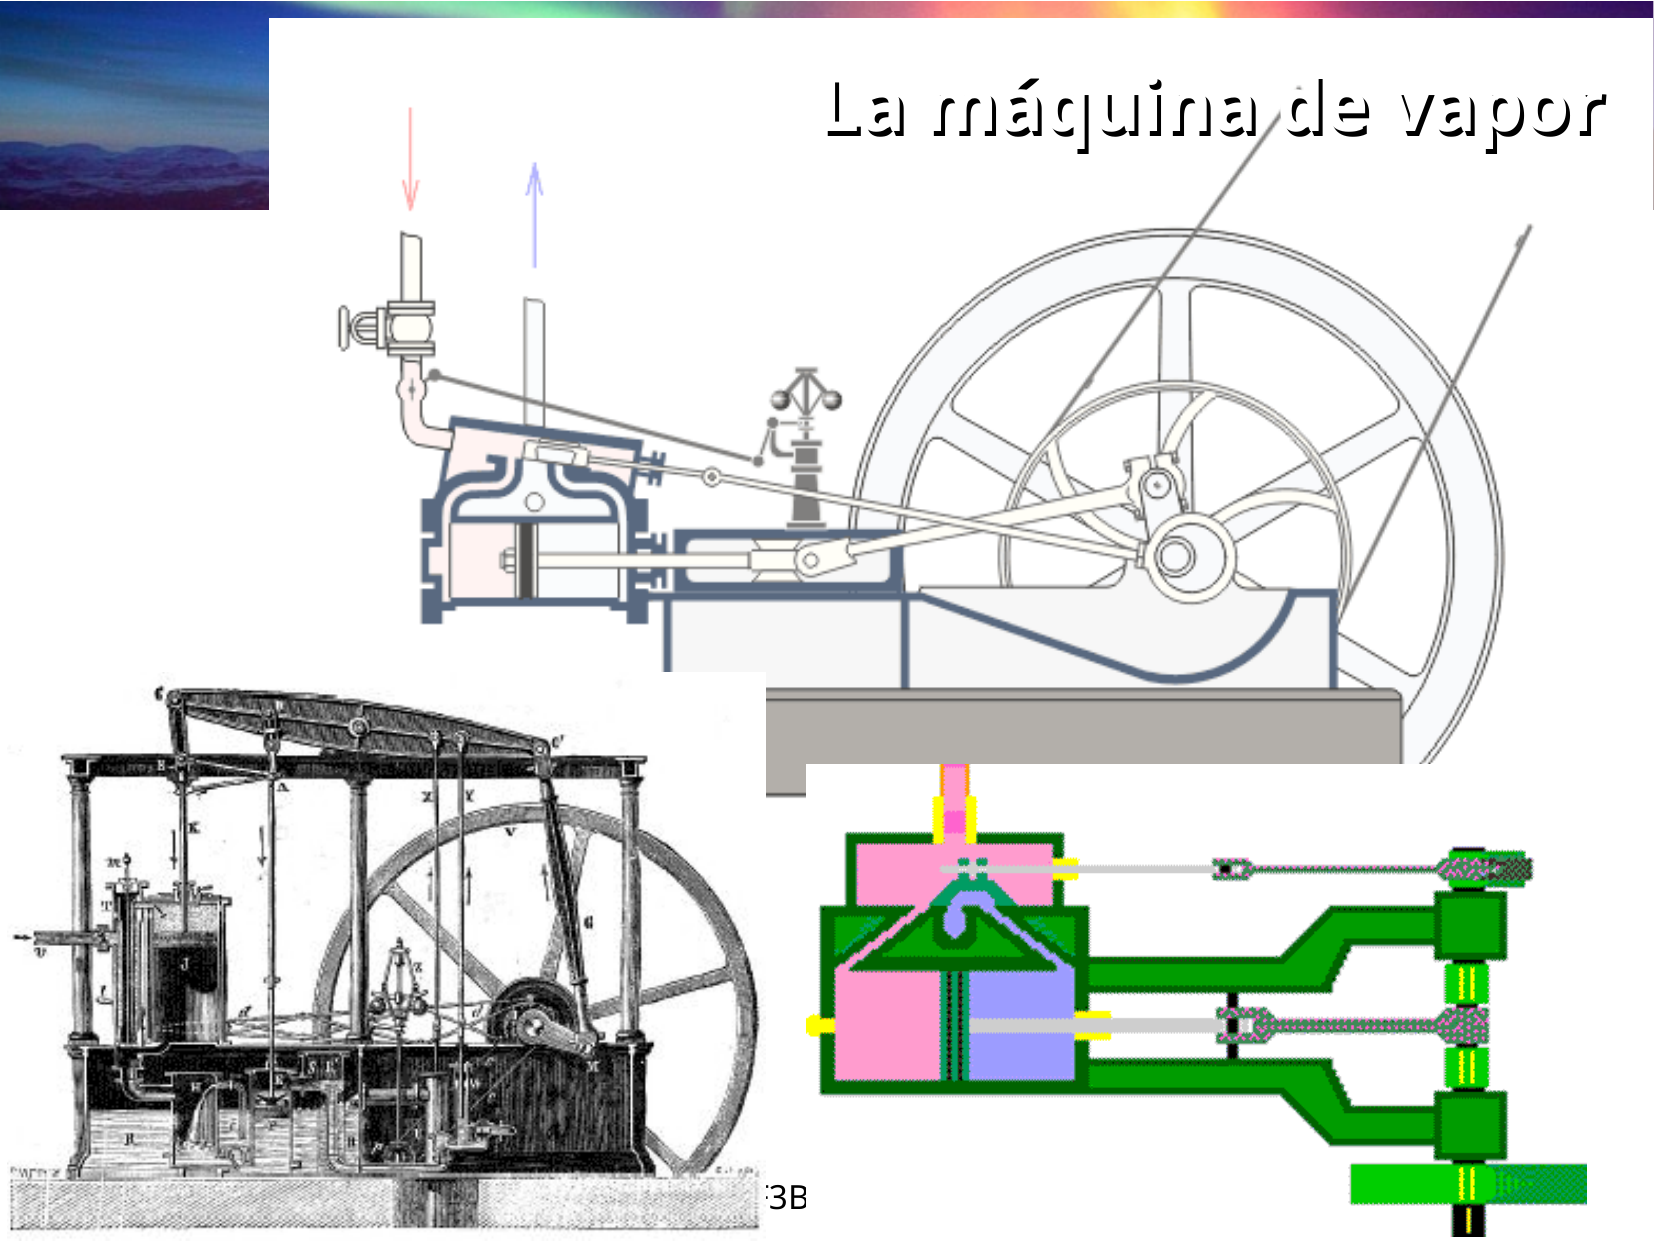

# La máquina de vapor
F3B 2021
25